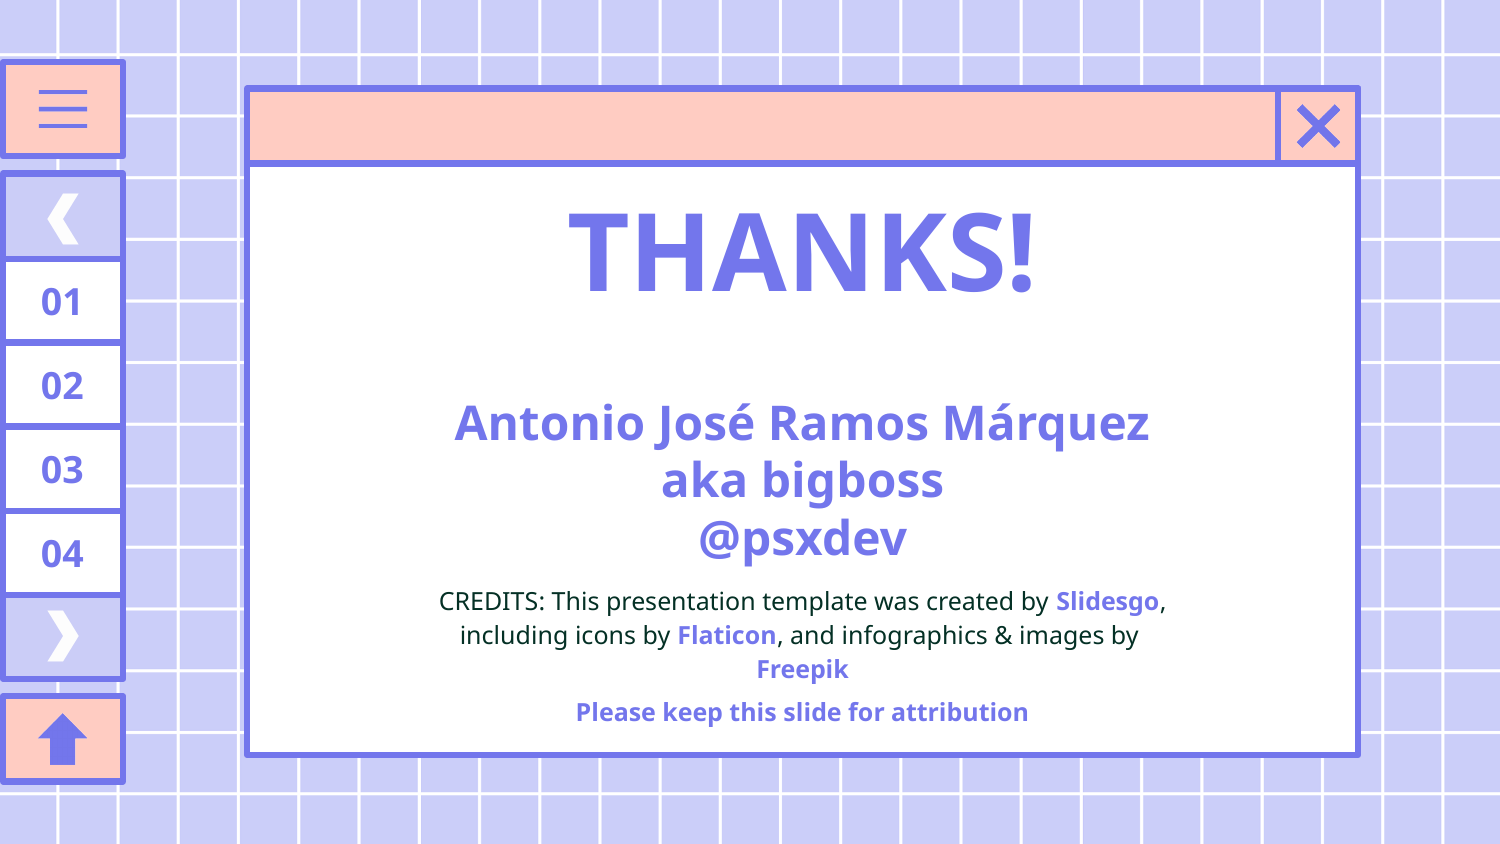

# THANKS!
01
02
Antonio José Ramos Márquez aka bigboss
@psxdev
03
04
Please keep this slide for attribution